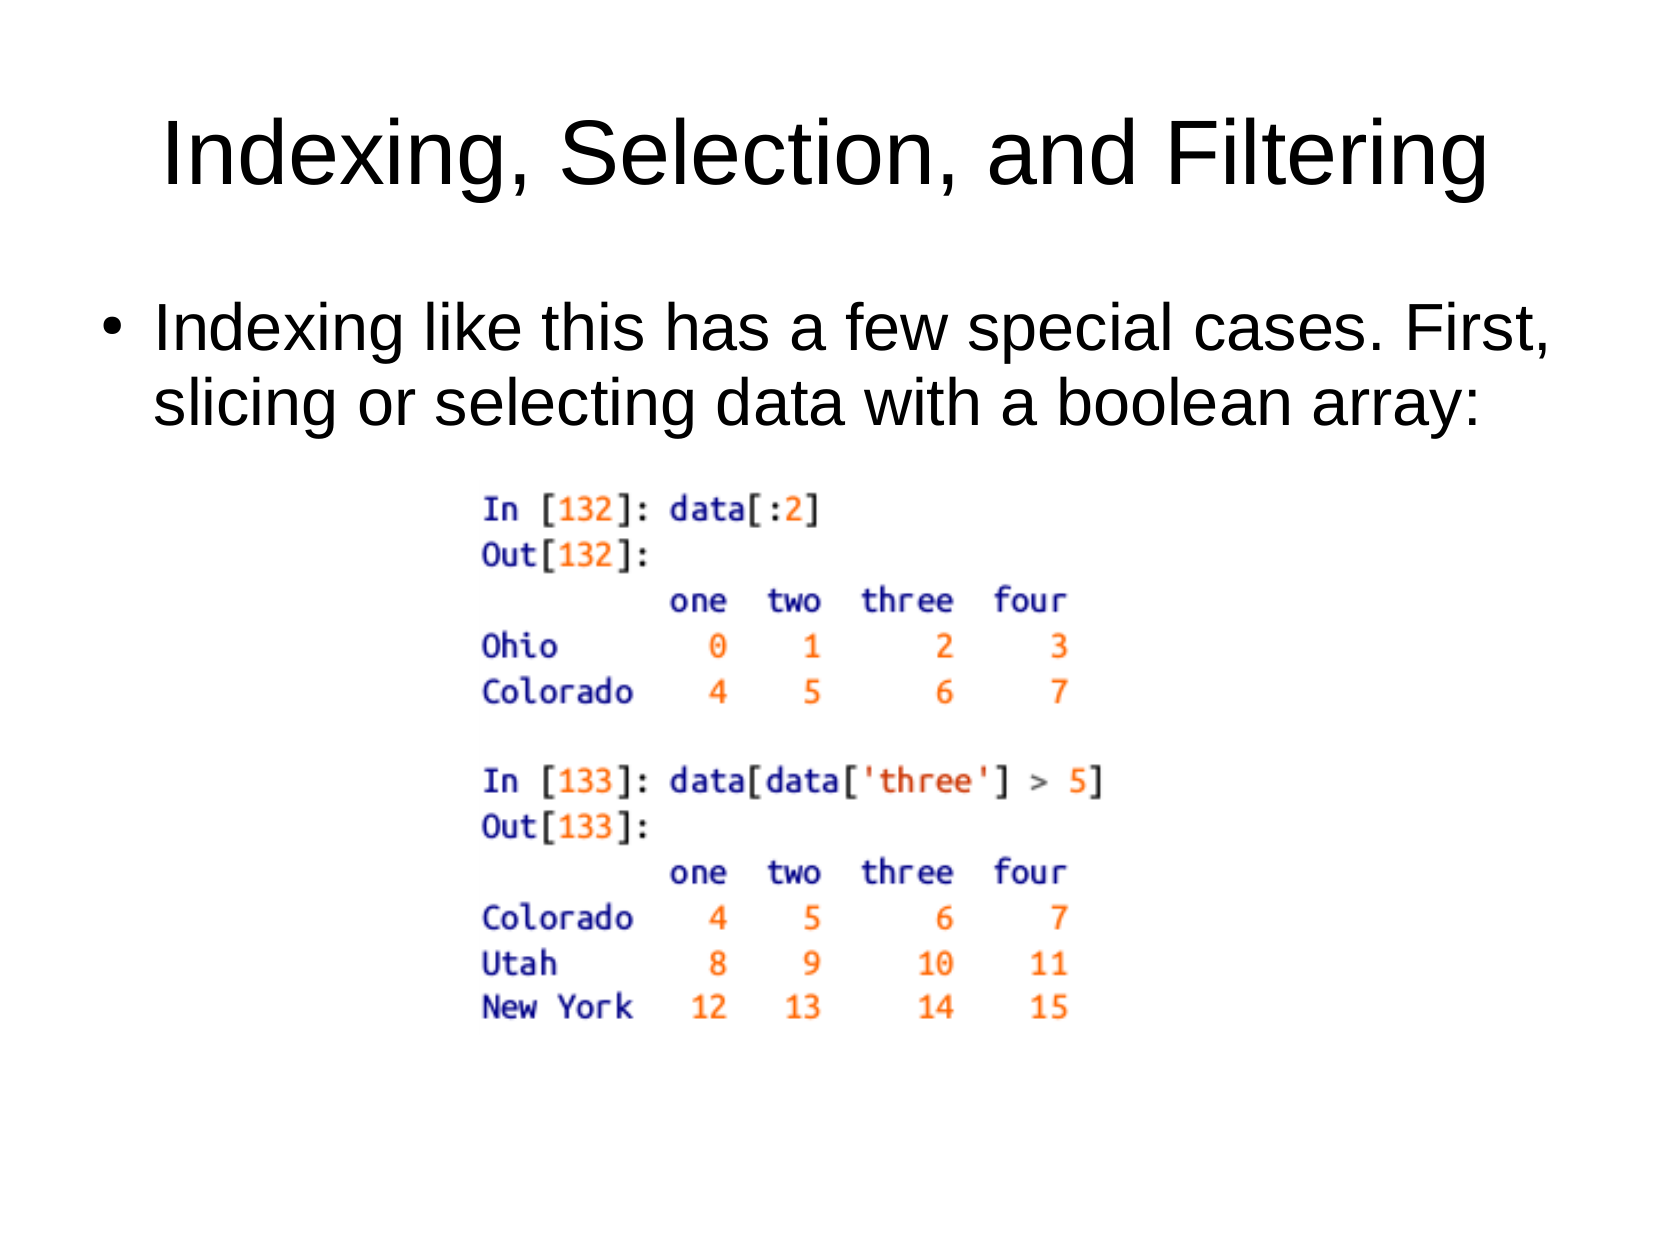

# Indexing, Selection, and Filtering
Indexing like this has a few special cases. First, slicing or selecting data with a boolean array: